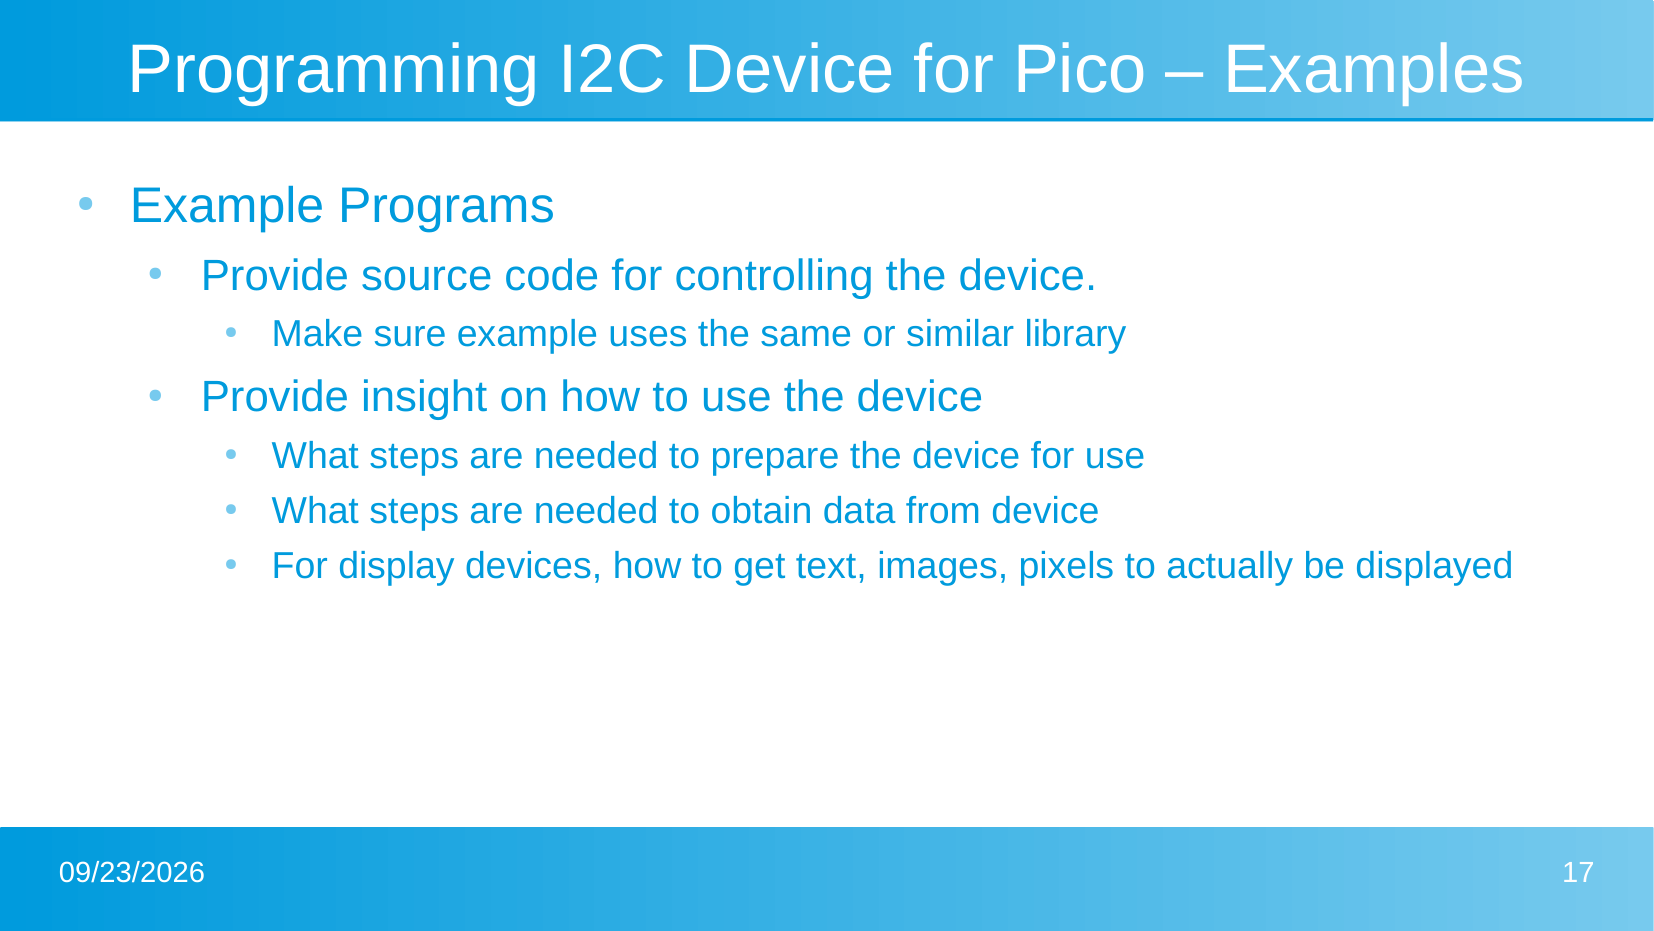

# Programming I2C Device for Pico – Examples
Example Programs
Provide source code for controlling the device.
Make sure example uses the same or similar library
Provide insight on how to use the device
What steps are needed to prepare the device for use
What steps are needed to obtain data from device
For display devices, how to get text, images, pixels to actually be displayed
17